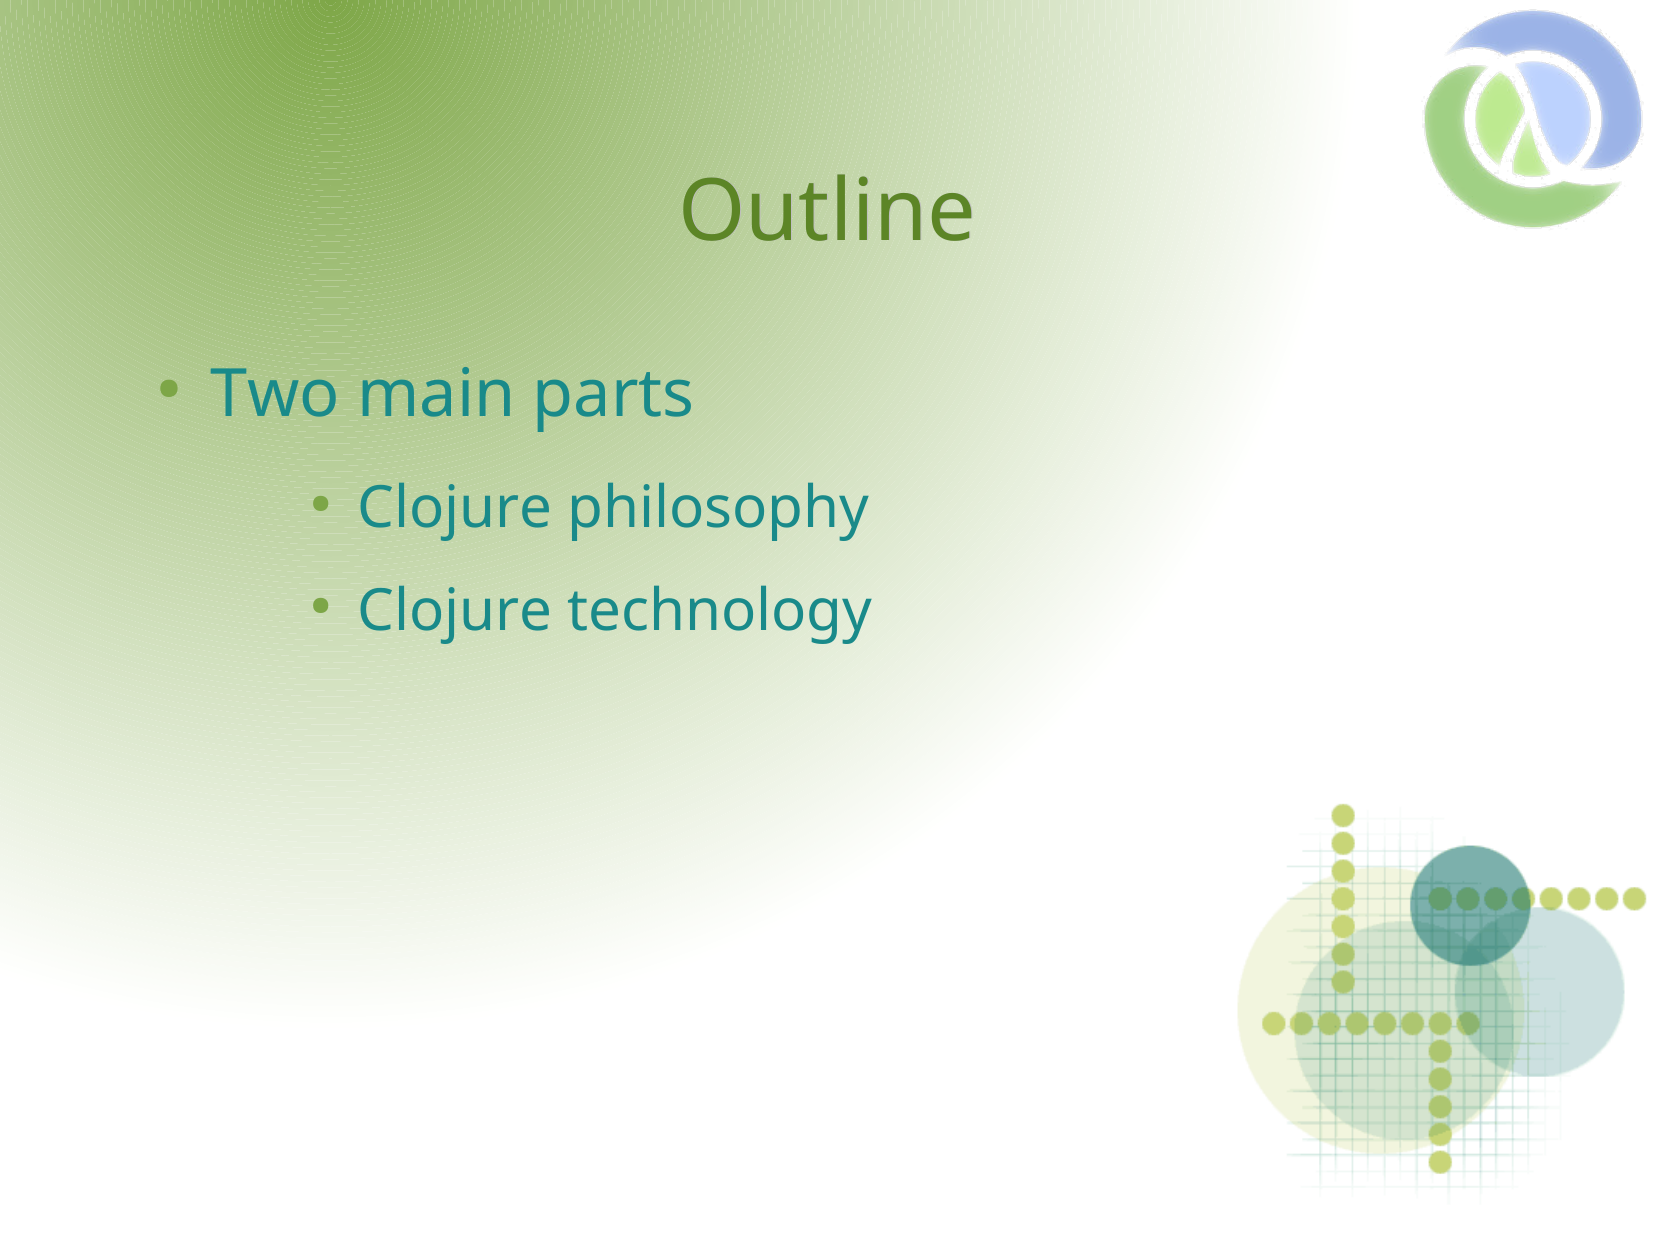

# Outline
Two main parts
Clojure philosophy
Clojure technology